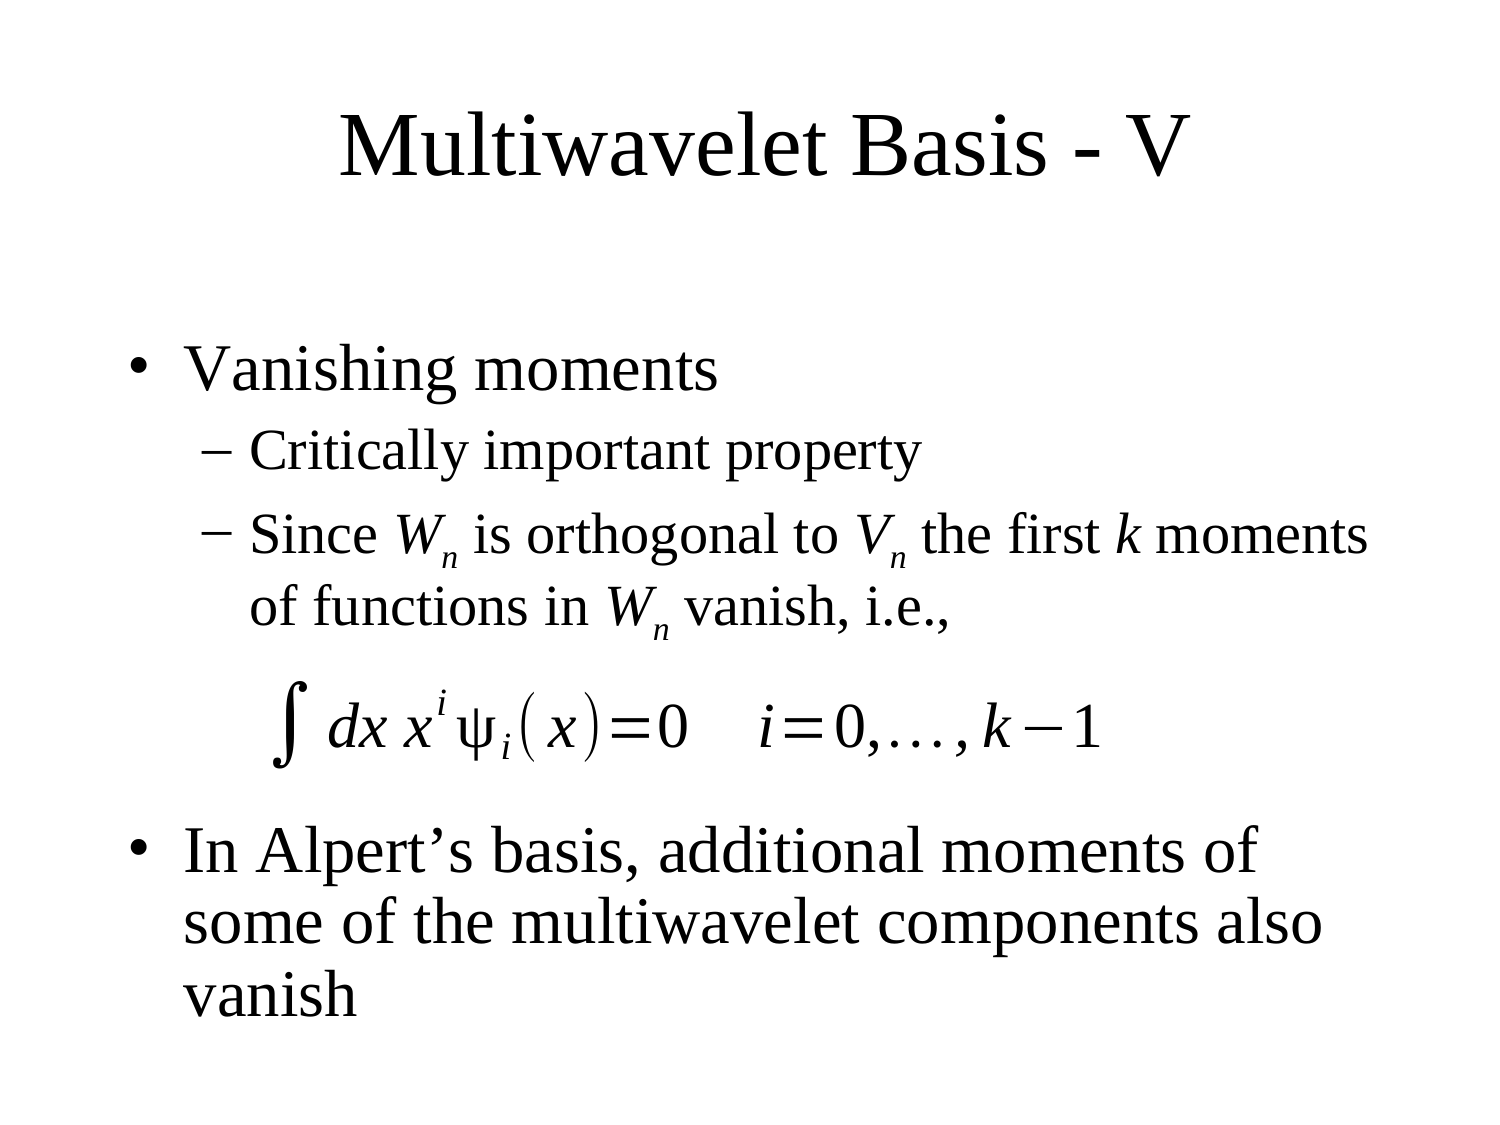

# Multiwavelet Basis - V
Vanishing moments
Critically important property
Since Wn is orthogonal to Vn the first k moments of functions in Wn vanish, i.e.,
In Alpert’s basis, additional moments of some of the multiwavelet components also vanish